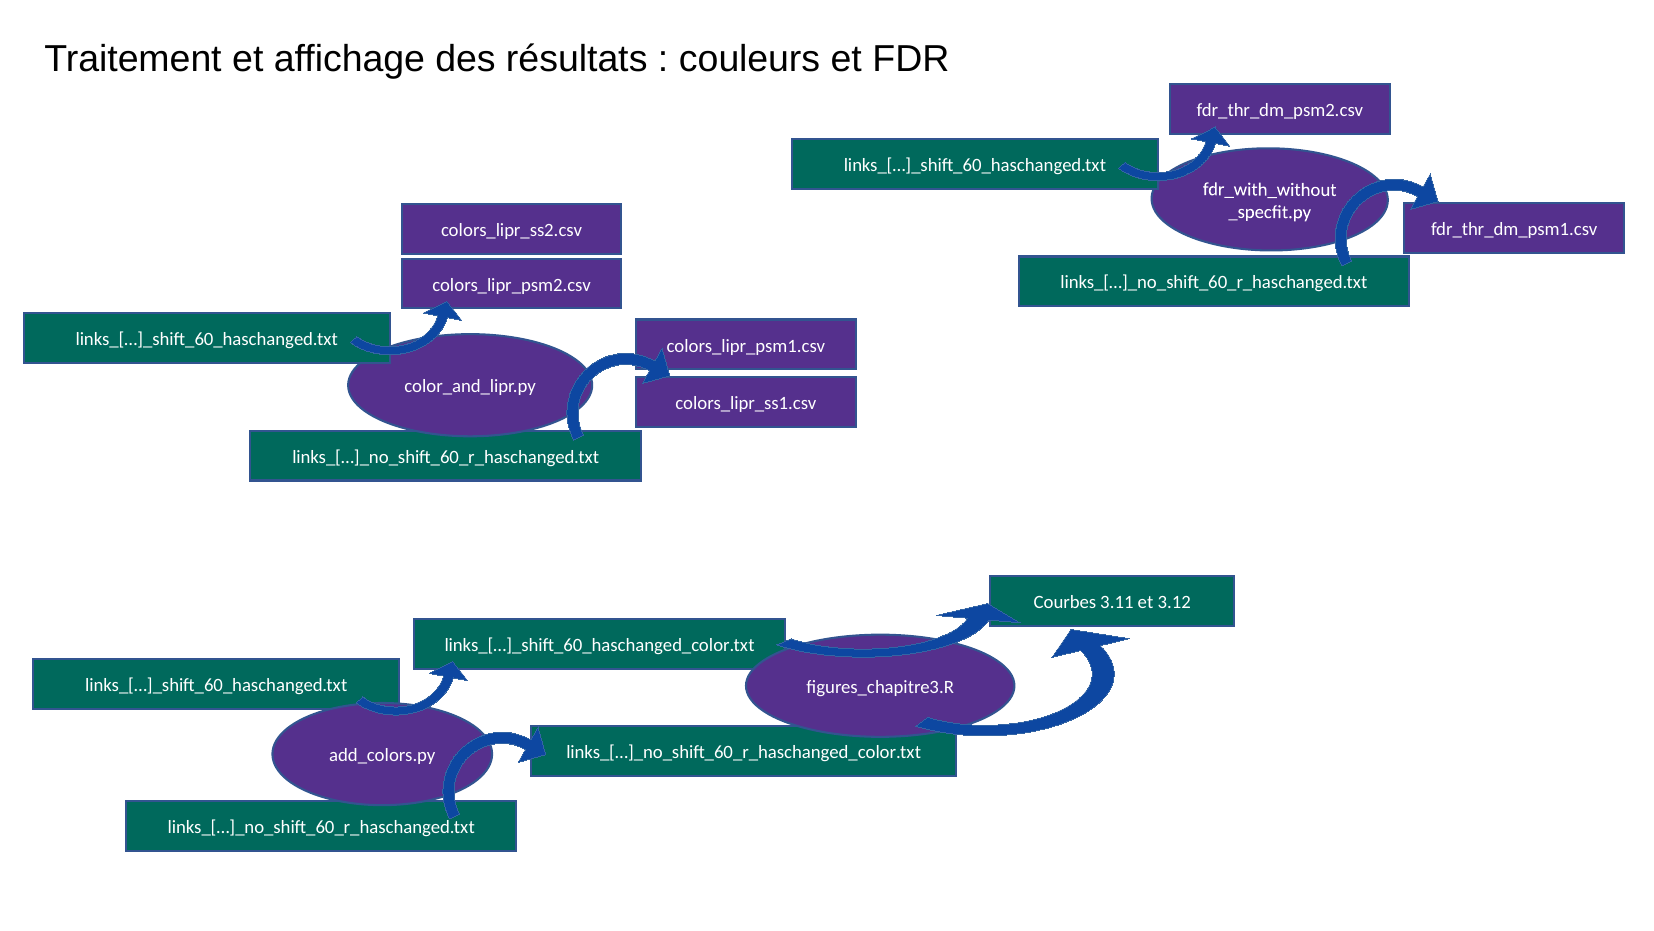

Traitement et affichage des résultats : couleurs et FDR
fdr_thr_dm_psm2.csv
links_[…]_shift_60_haschanged.txt
fdr_with_without_specfit.py
fdr_thr_dm_psm1.csv
colors_lipr_ss2.csv
links_[…]_no_shift_60_r_haschanged.txt
colors_lipr_psm2.csv
links_[…]_shift_60_haschanged.txt
colors_lipr_psm1.csv
color_and_lipr.py
colors_lipr_ss1.csv
links_[…]_no_shift_60_r_haschanged.txt
Courbes 3.11 et 3.12
links_[…]_shift_60_haschanged_color.txt
figures_chapitre3.R
links_[…]_shift_60_haschanged.txt
add_colors.py
links_[…]_no_shift_60_r_haschanged_color.txt
links_[…]_no_shift_60_r_haschanged.txt